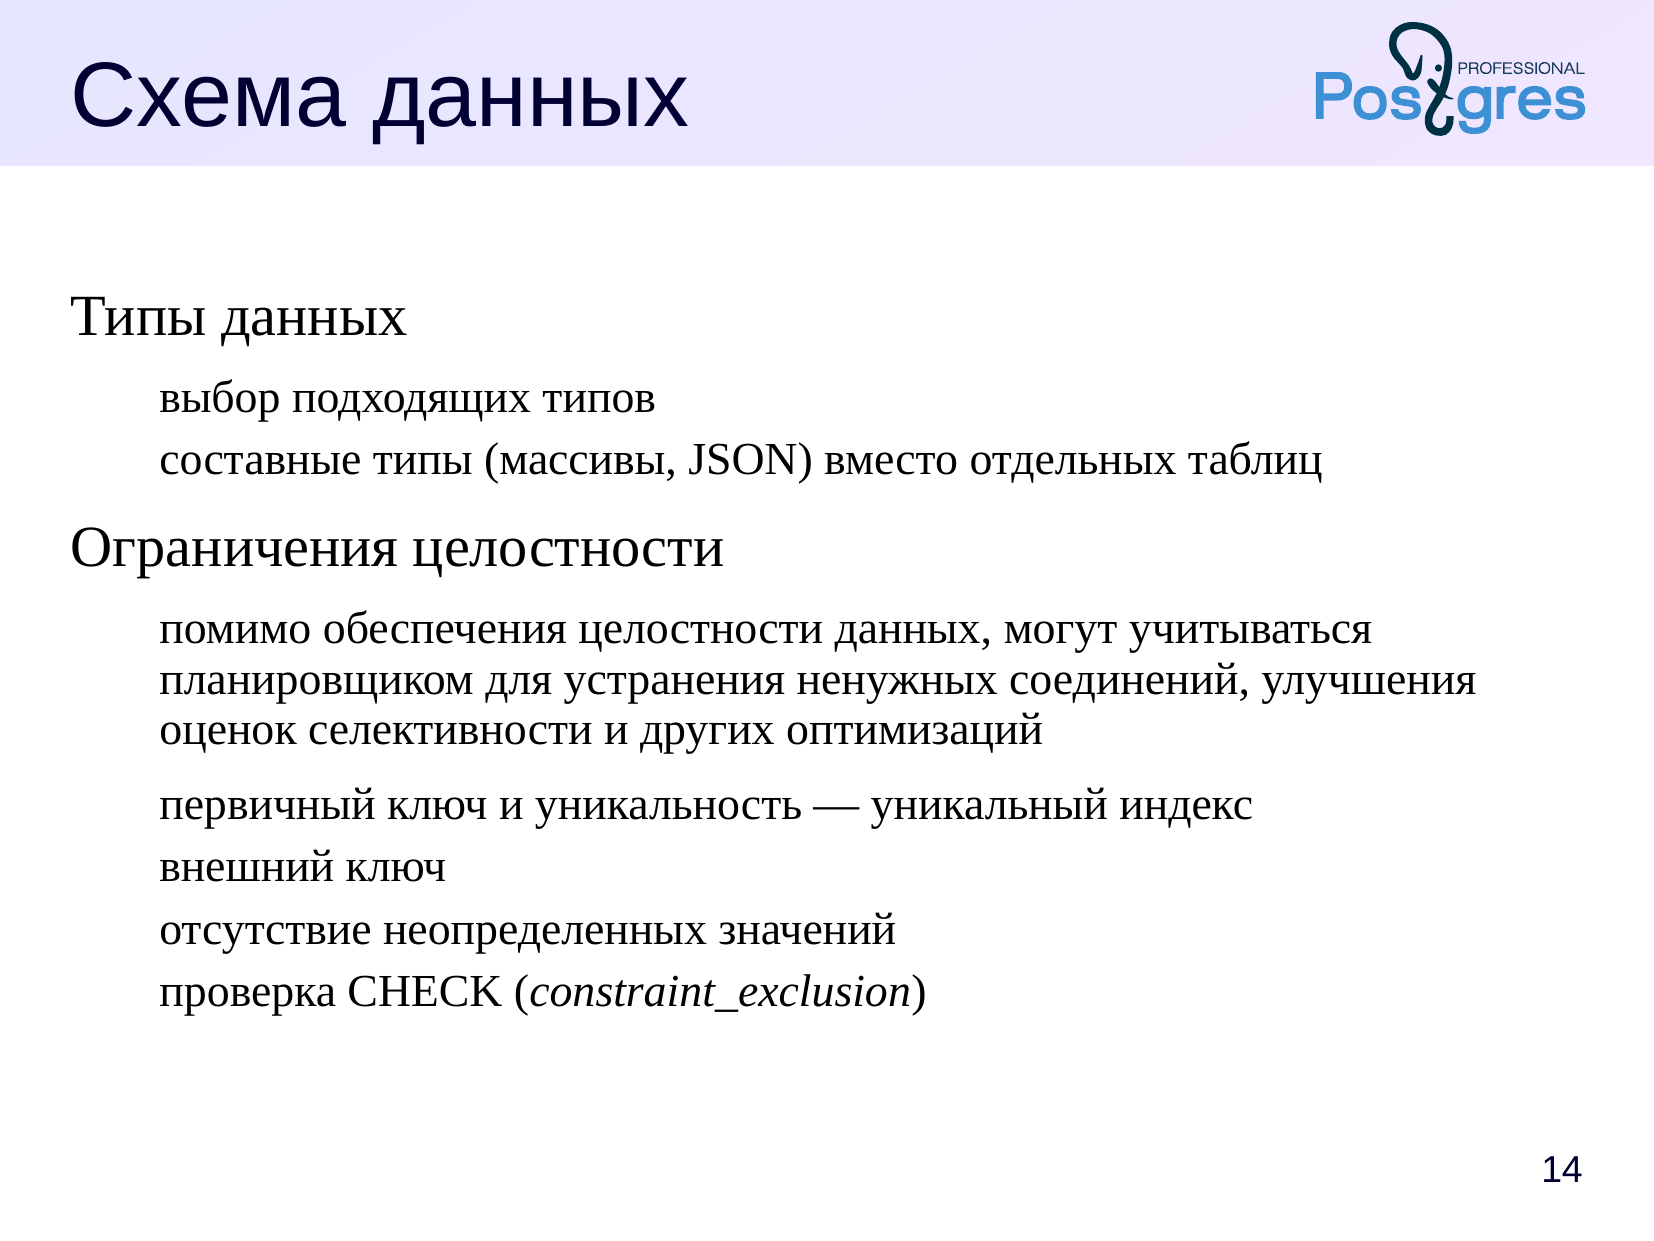

# Схема данных
Типы данных
выбор подходящих типов
составные типы (массивы, JSON) вместо отдельных таблиц
Ограничения целостности
помимо обеспечения целостности данных, могут учитываться планировщиком для устранения ненужных соединений, улучшения оценок селективности и других оптимизаций
первичный ключ и уникальность — уникальный индекс
внешний ключ
отсутствие неопределенных значений
проверка CHECK (constraint_exclusion)